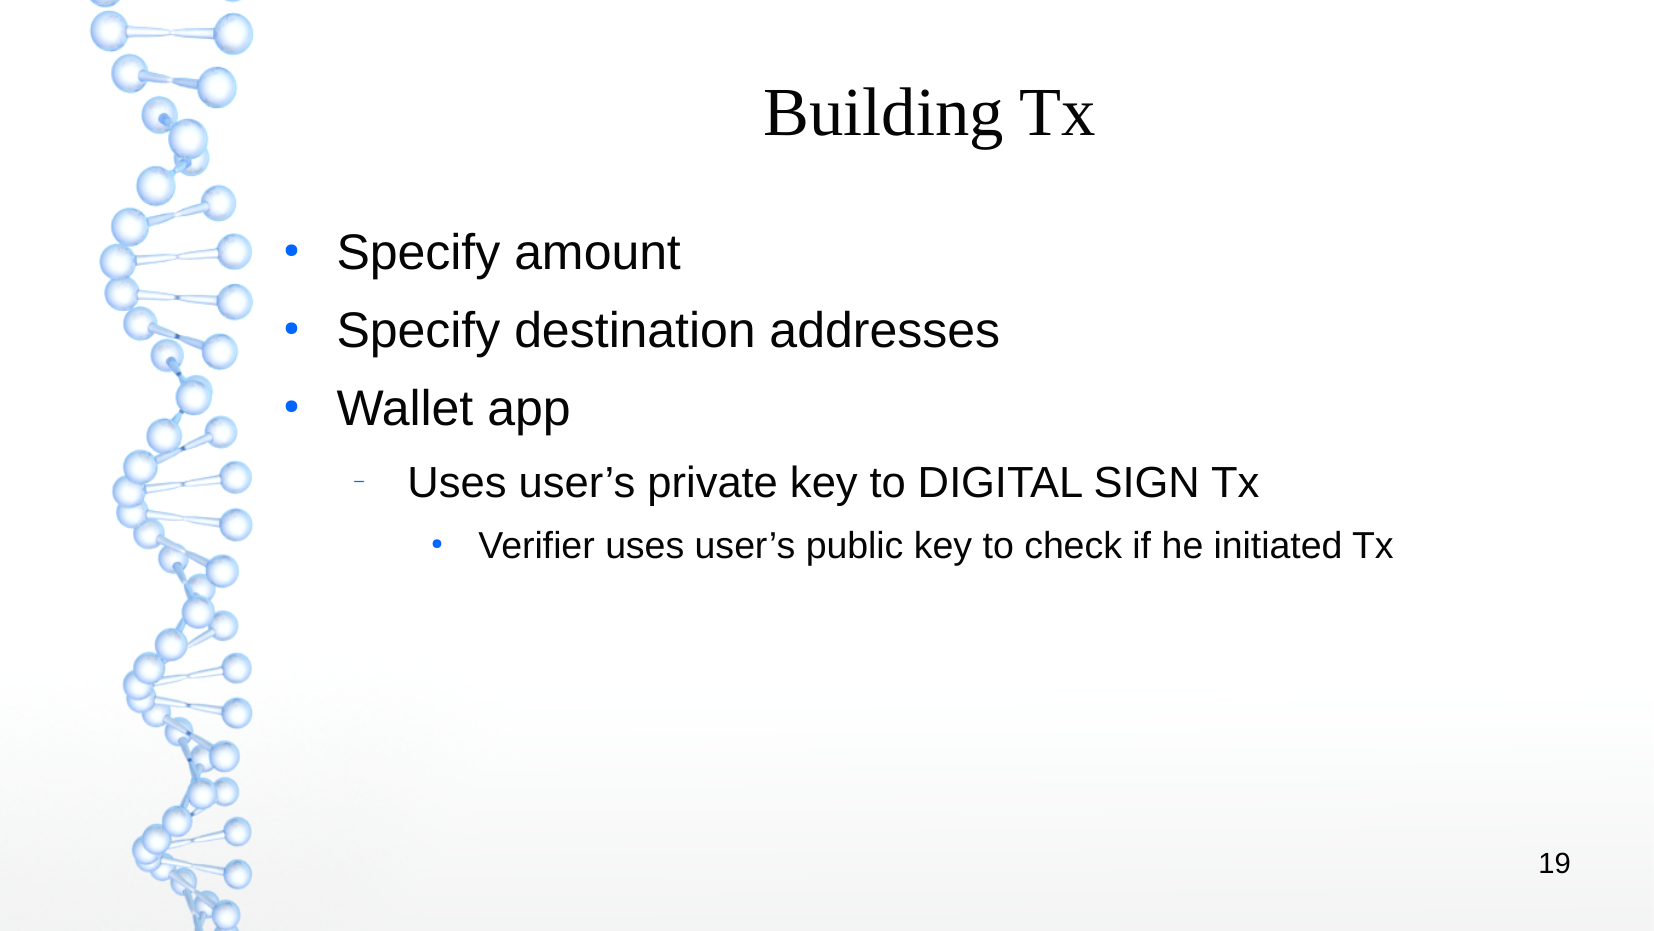

# Building Tx
Specify amount
Specify destination addresses
Wallet app
Uses user’s private key to DIGITAL SIGN Tx
Verifier uses user’s public key to check if he initiated Tx
19